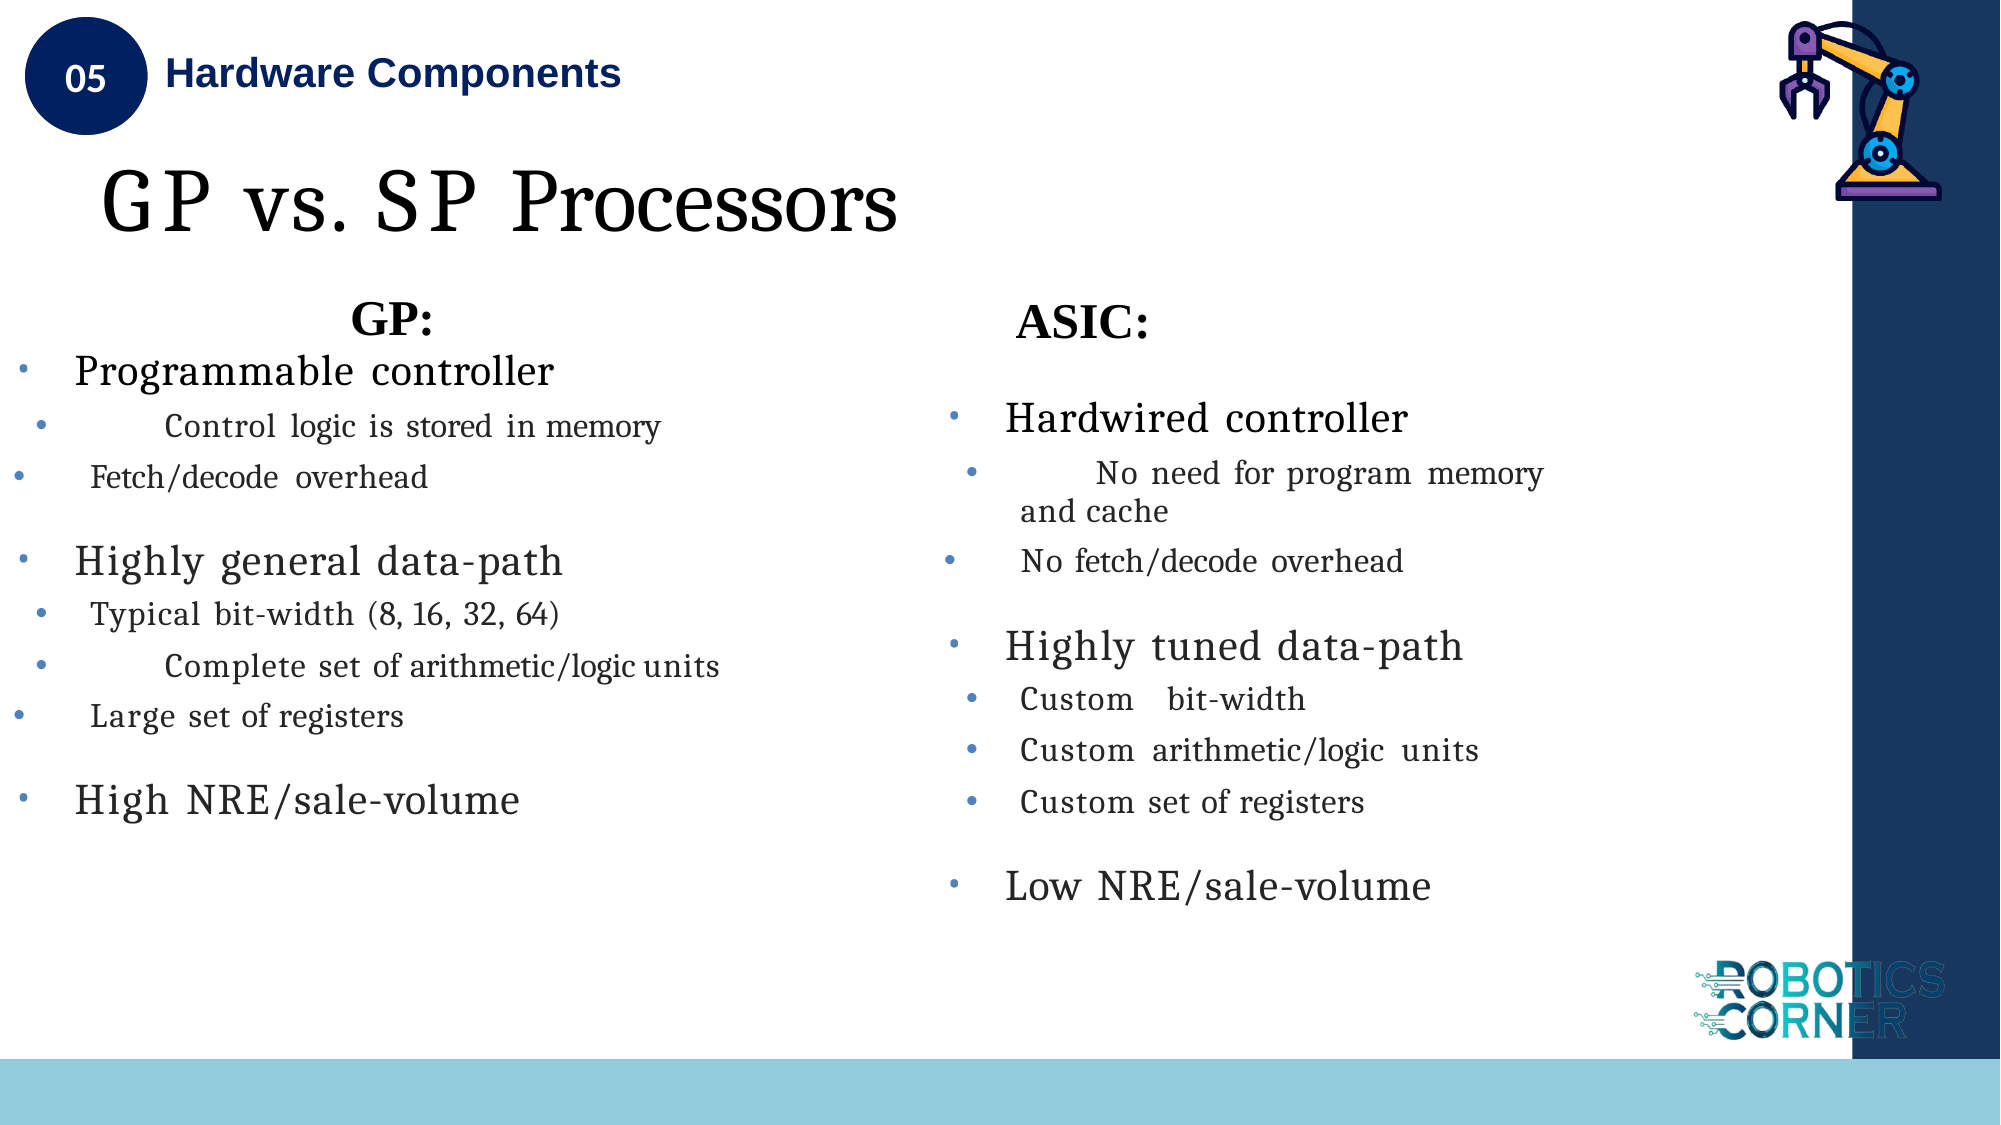

05
Hardware Components
GP vs. SP Processors
GP:
Programmable controller
🞄	Control logic is stored in memory
🞄	Fetch/decode overhead
Highly general data-path
🞄	Typical bit-width (8, 16, 32, 64)
🞄	Complete set of arithmetic/logic units
🞄	Large set of registers
High NRE/sale-volume
ASIC:
Hardwired controller
🞄	No need for program memory and cache
🞄	No fetch/decode overhead
Highly tuned data-path
🞄	Custom	bit-width
🞄	Custom arithmetic/logic units
🞄	Custom set of registers
Low NRE/sale-volume